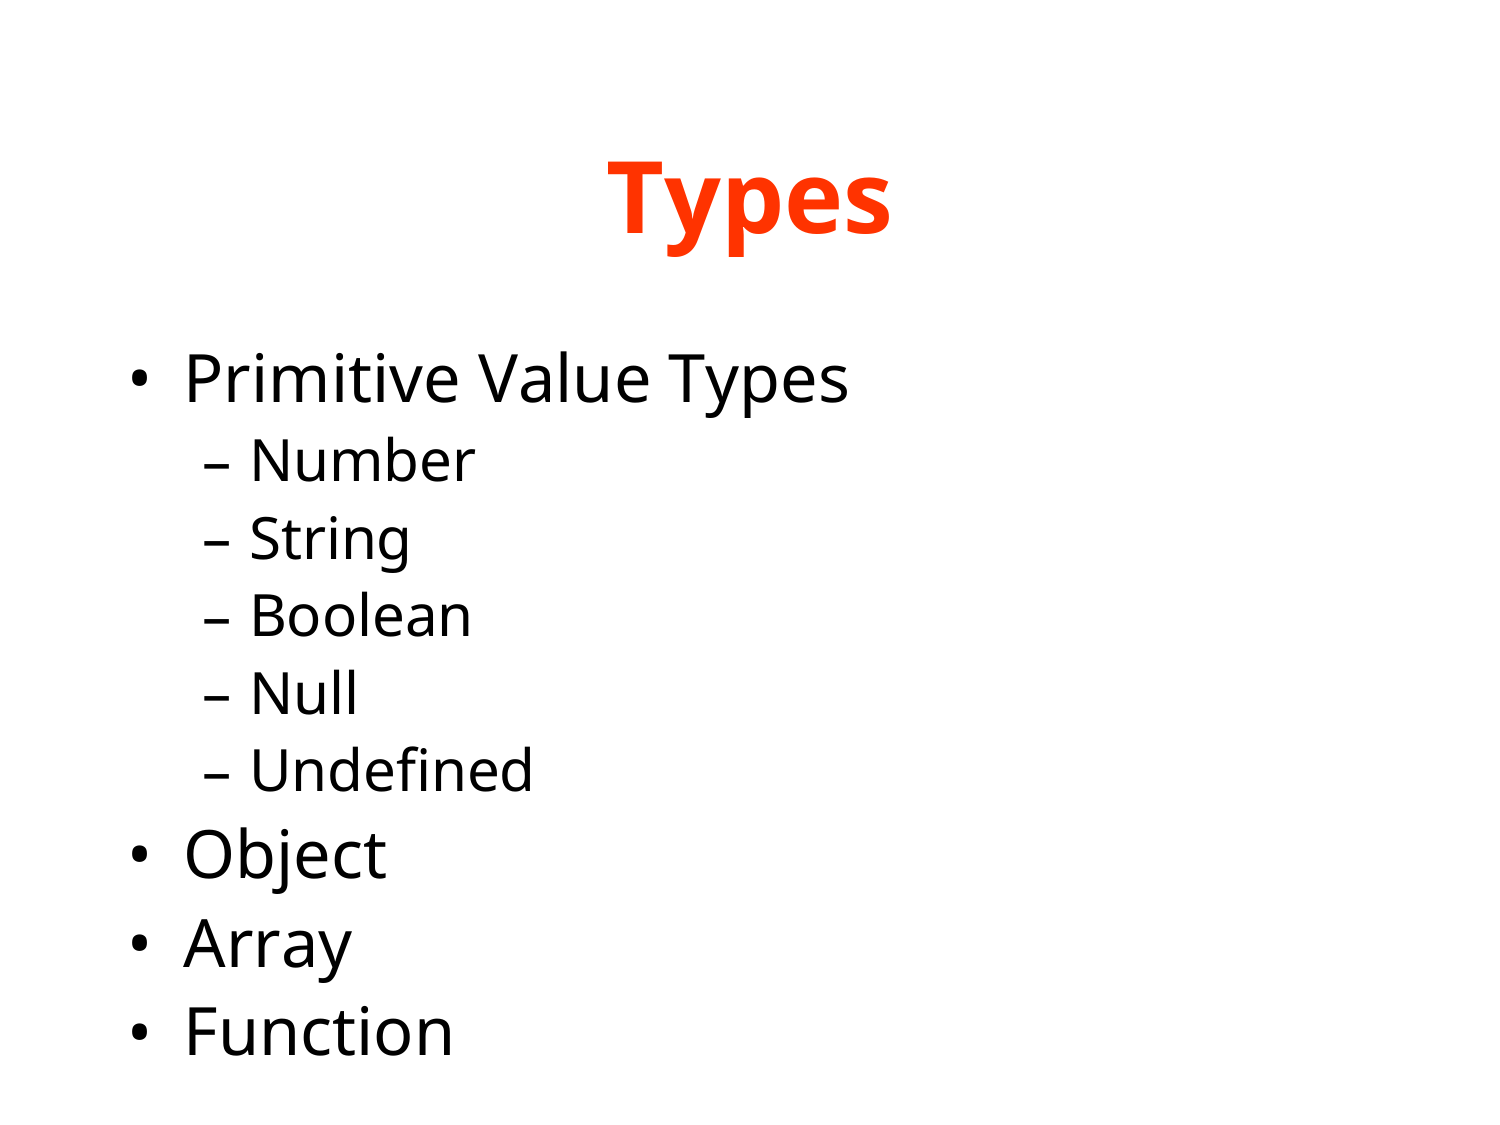

# Types
Primitive Value Types
Number
String
Boolean
Null
Undefined
Object
Array
Function